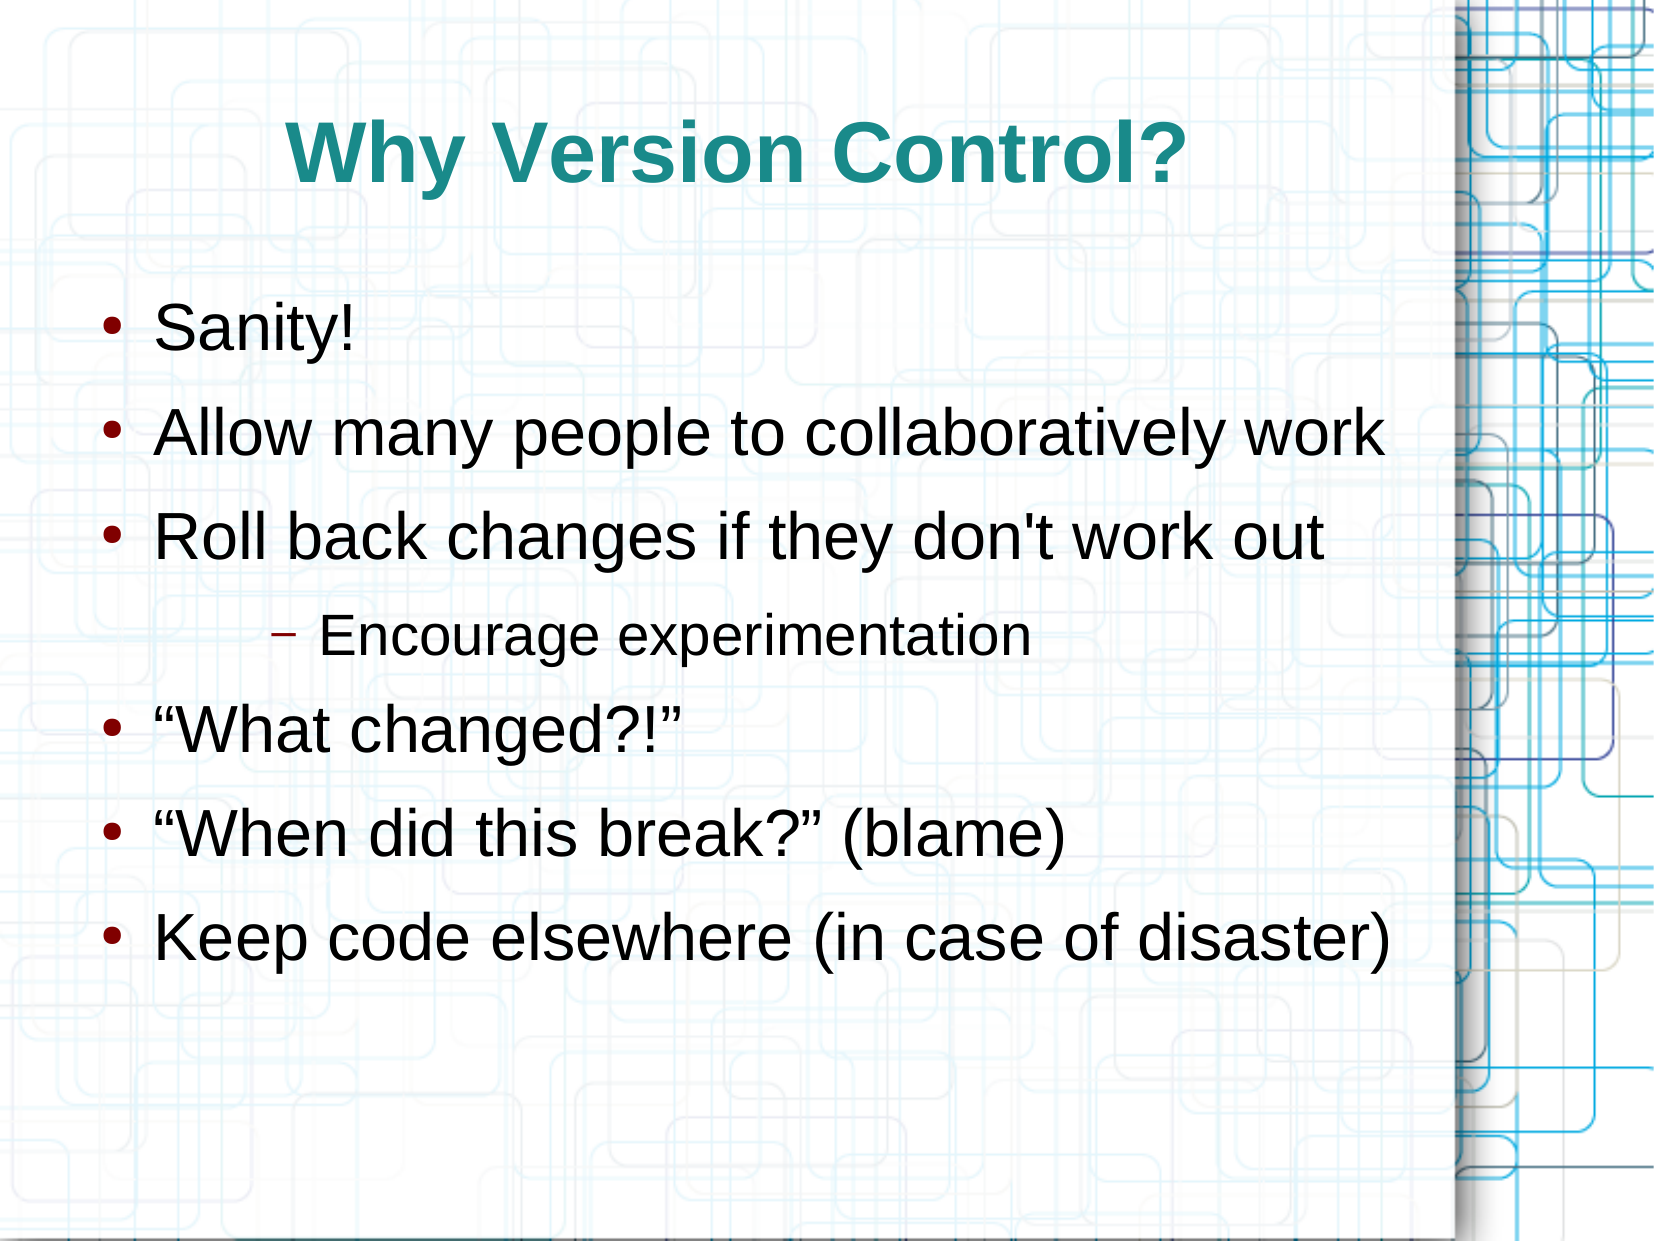

# Why Version Control?
Sanity!
Allow many people to collaboratively work
Roll back changes if they don't work out
Encourage experimentation
“What changed?!”
“When did this break?” (blame)
Keep code elsewhere (in case of disaster)